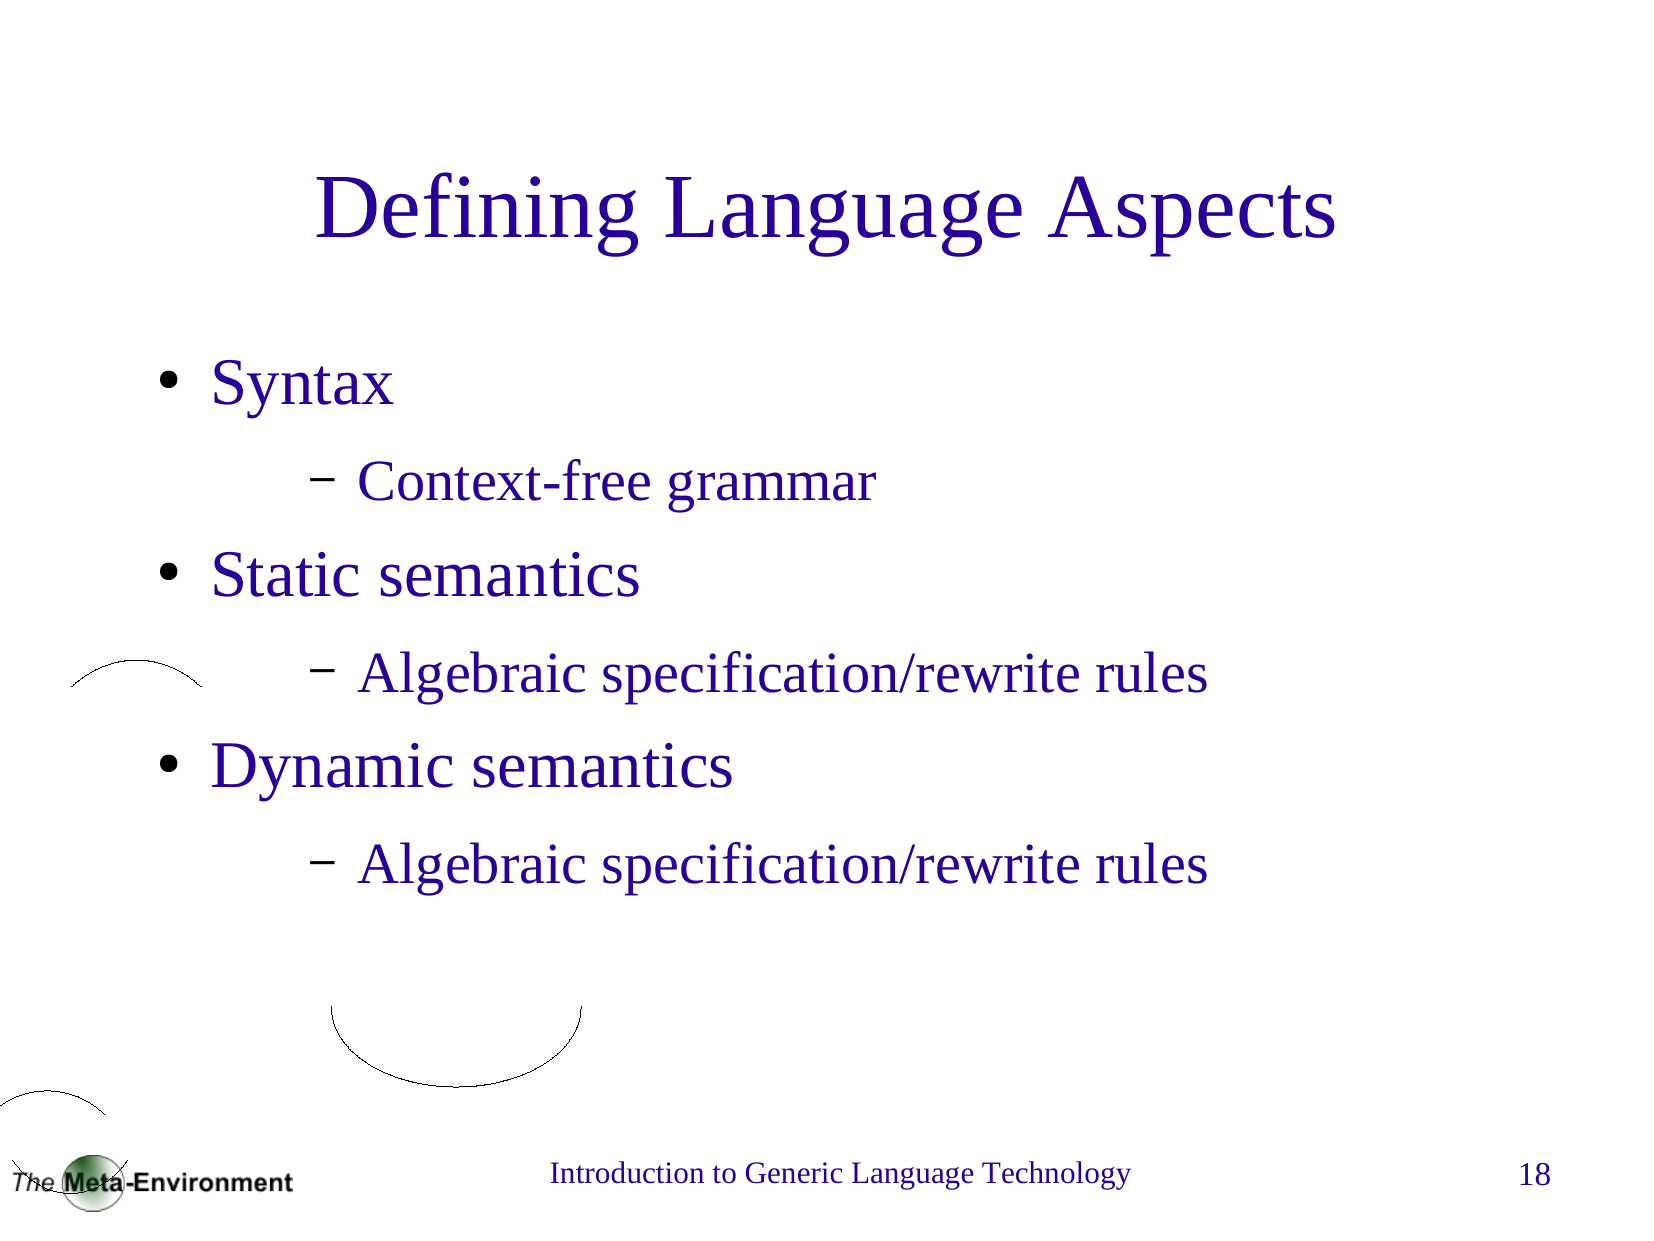

# Defining Language Aspects
Syntax
Context-free grammar
Static semantics
Algebraic specification/rewrite rules
Dynamic semantics
Algebraic specification/rewrite rules